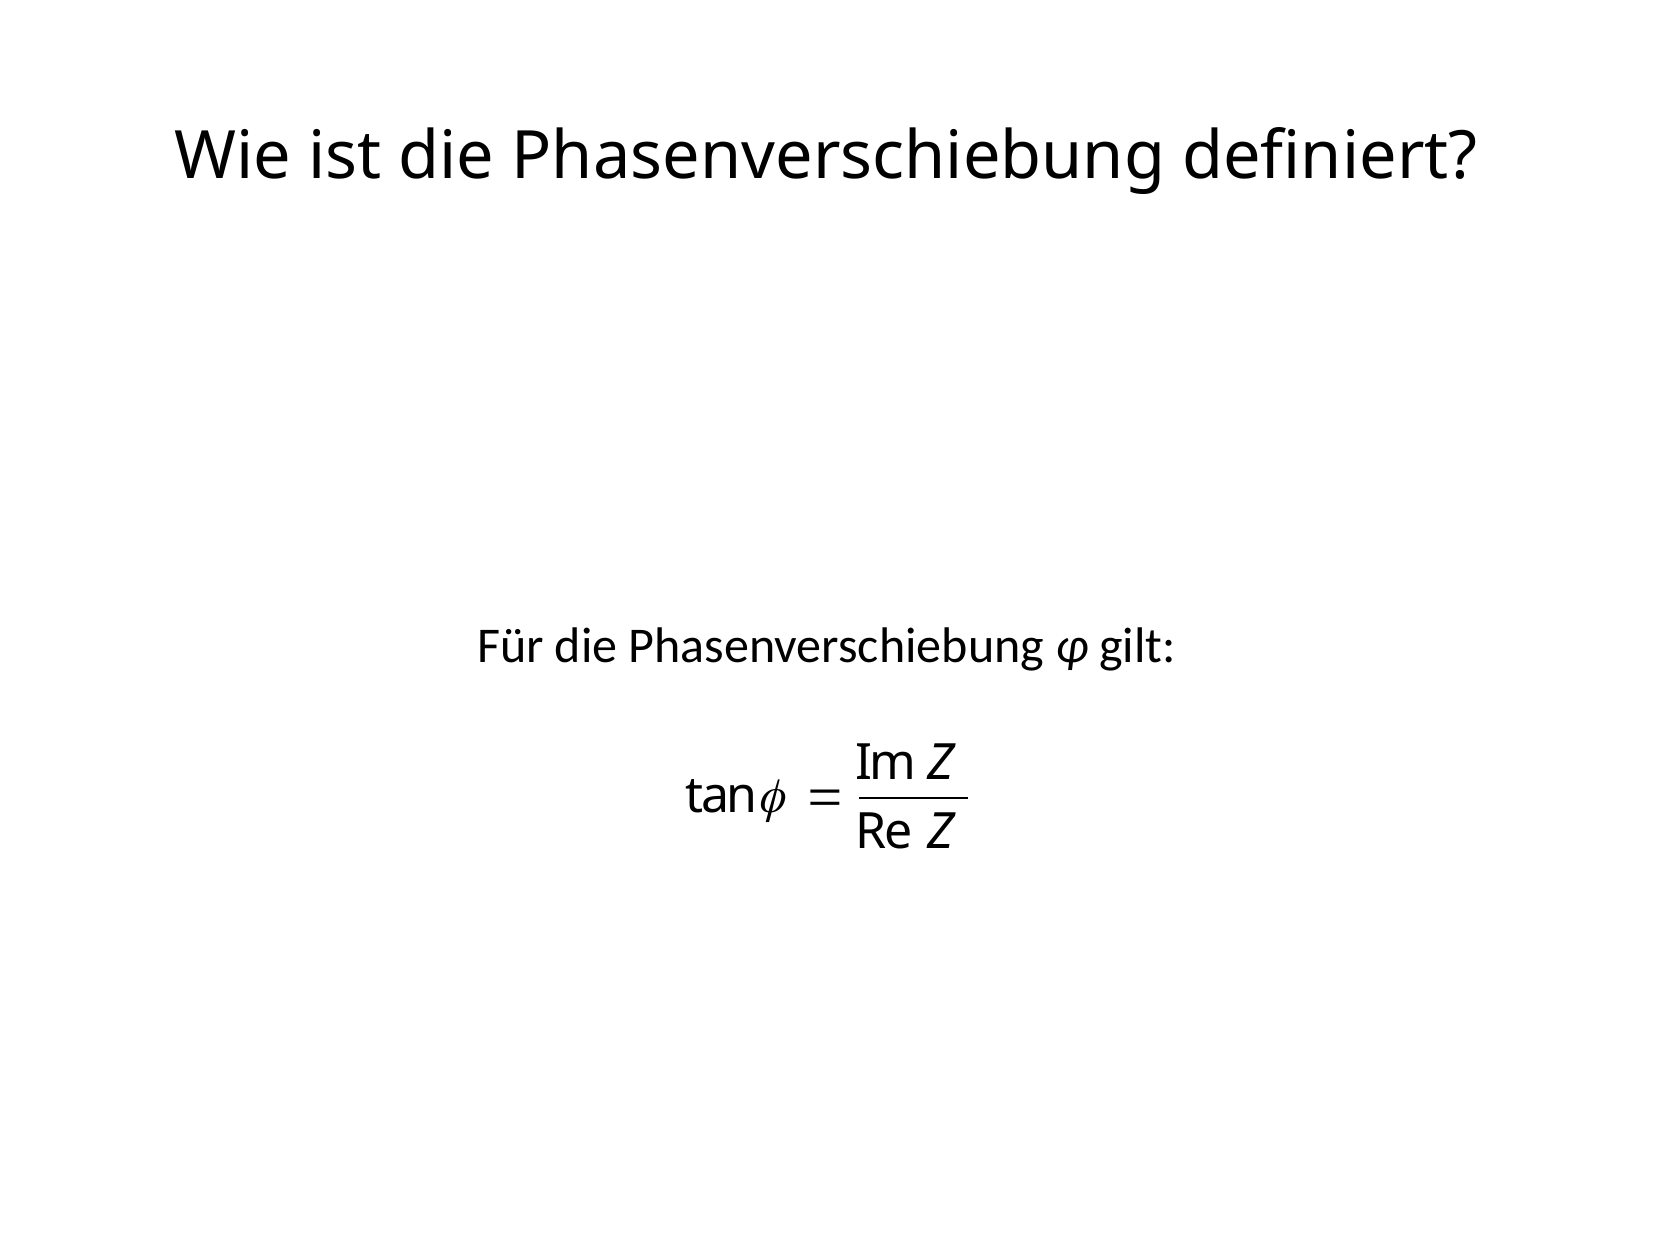

# Wie ist die Phasenverschiebung definiert?
Für die Phasenverschiebung φ gilt: